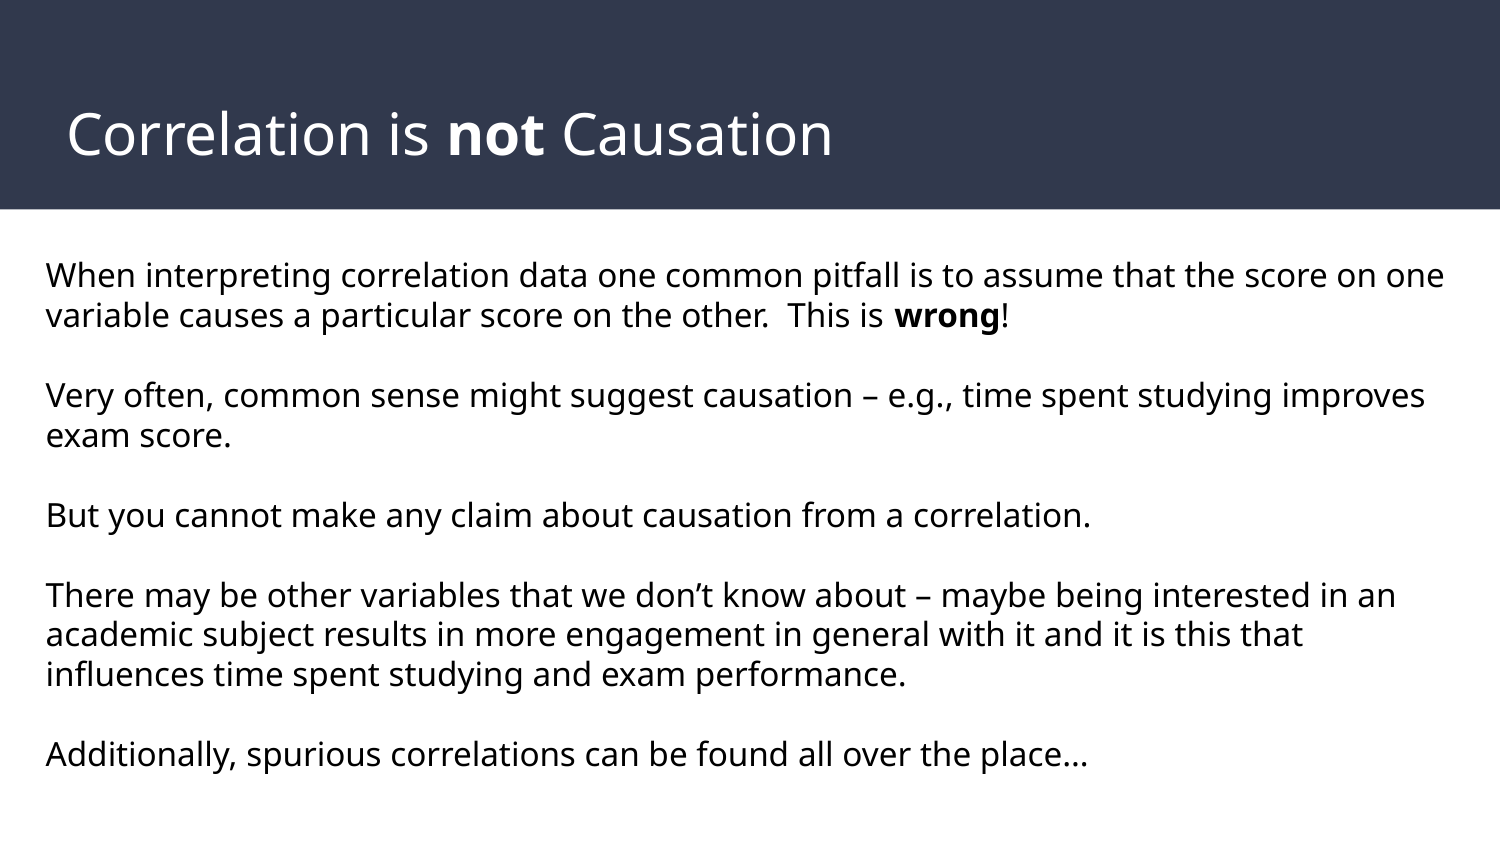

# Correlation is not Causation
When interpreting correlation data one common pitfall is to assume that the score on one variable causes a particular score on the other. This is wrong!
Very often, common sense might suggest causation – e.g., time spent studying improves exam score.
But you cannot make any claim about causation from a correlation.
There may be other variables that we don’t know about – maybe being interested in an academic subject results in more engagement in general with it and it is this that influences time spent studying and exam performance.
Additionally, spurious correlations can be found all over the place…